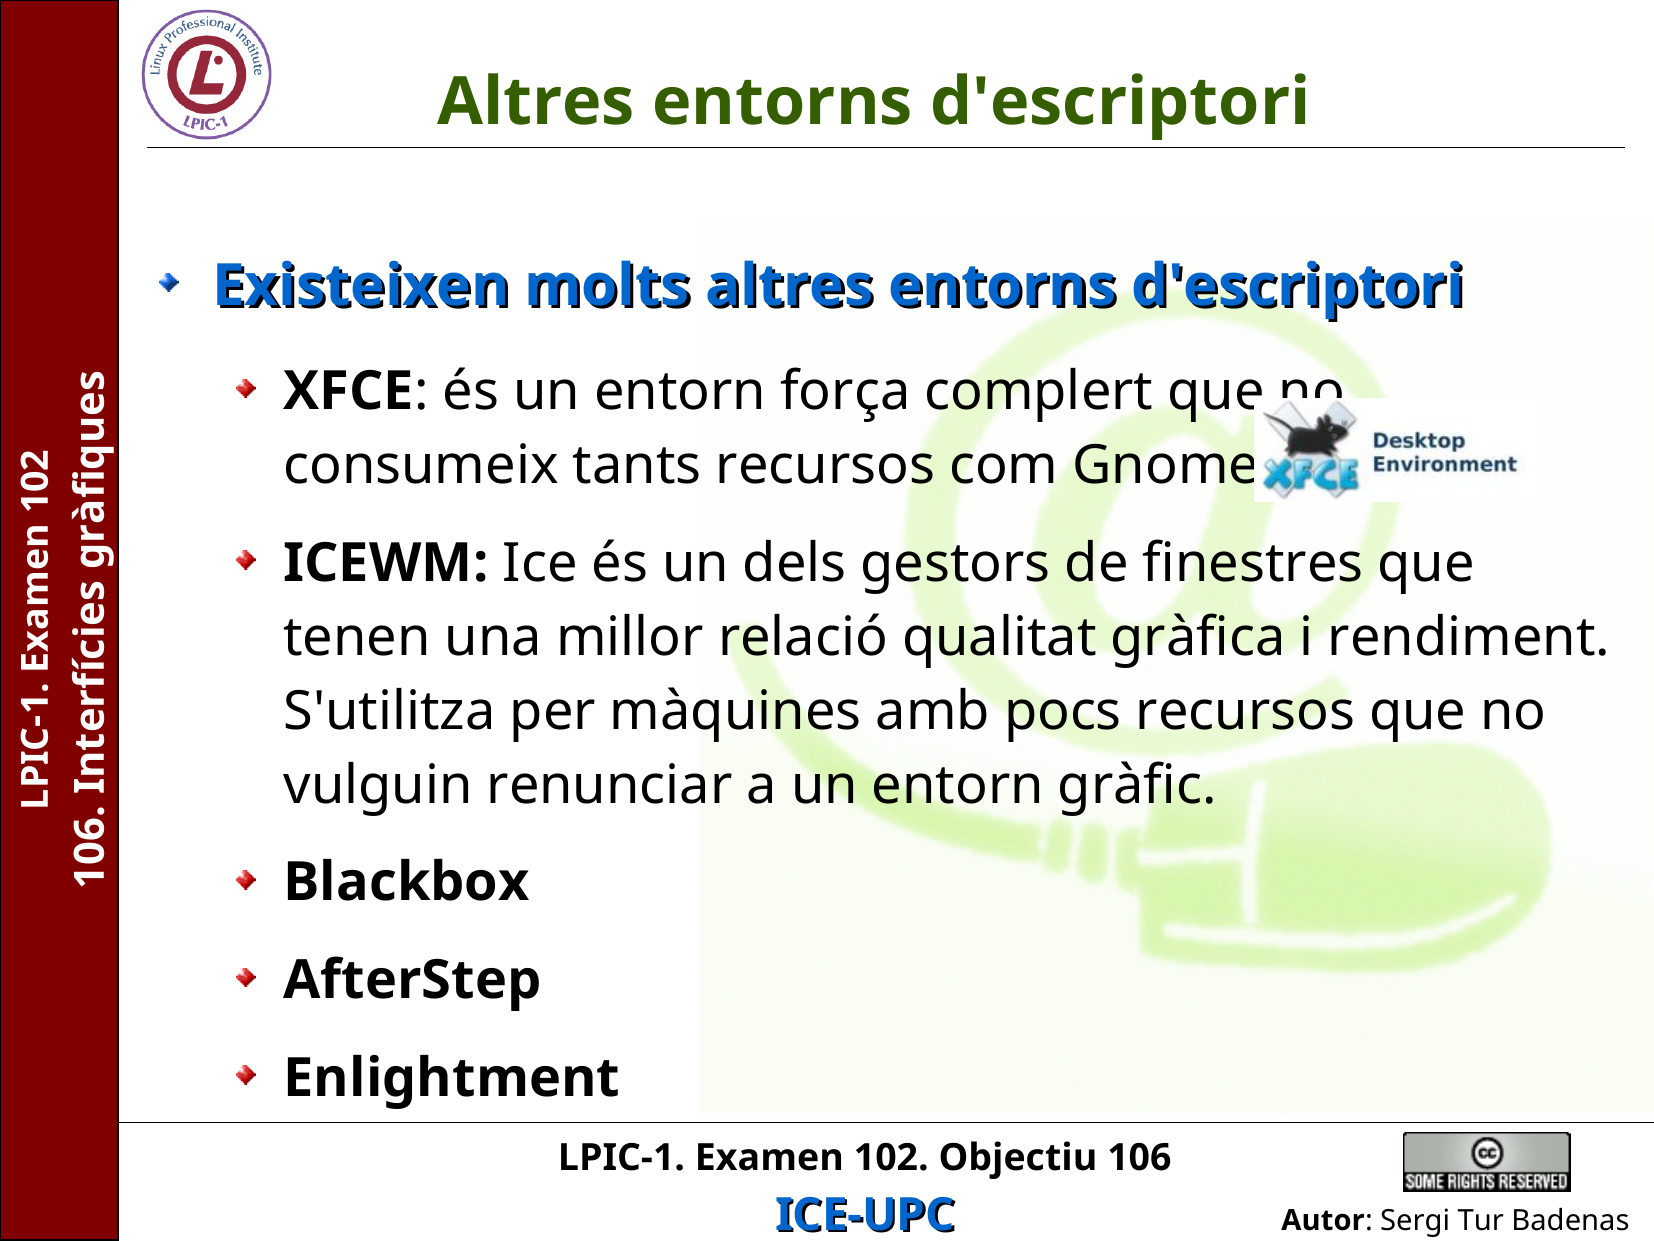

# Altres entorns d'escriptori
Existeixen molts altres entorns d'escriptori
XFCE: és un entorn força complert que no consumeix tants recursos com Gnome o KDE.
ICEWM: Ice és un dels gestors de finestres que tenen una millor relació qualitat gràfica i rendiment. S'utilitza per màquines amb pocs recursos que no vulguin renunciar a un entorn gràfic.
Blackbox
AfterStep
Enlightment